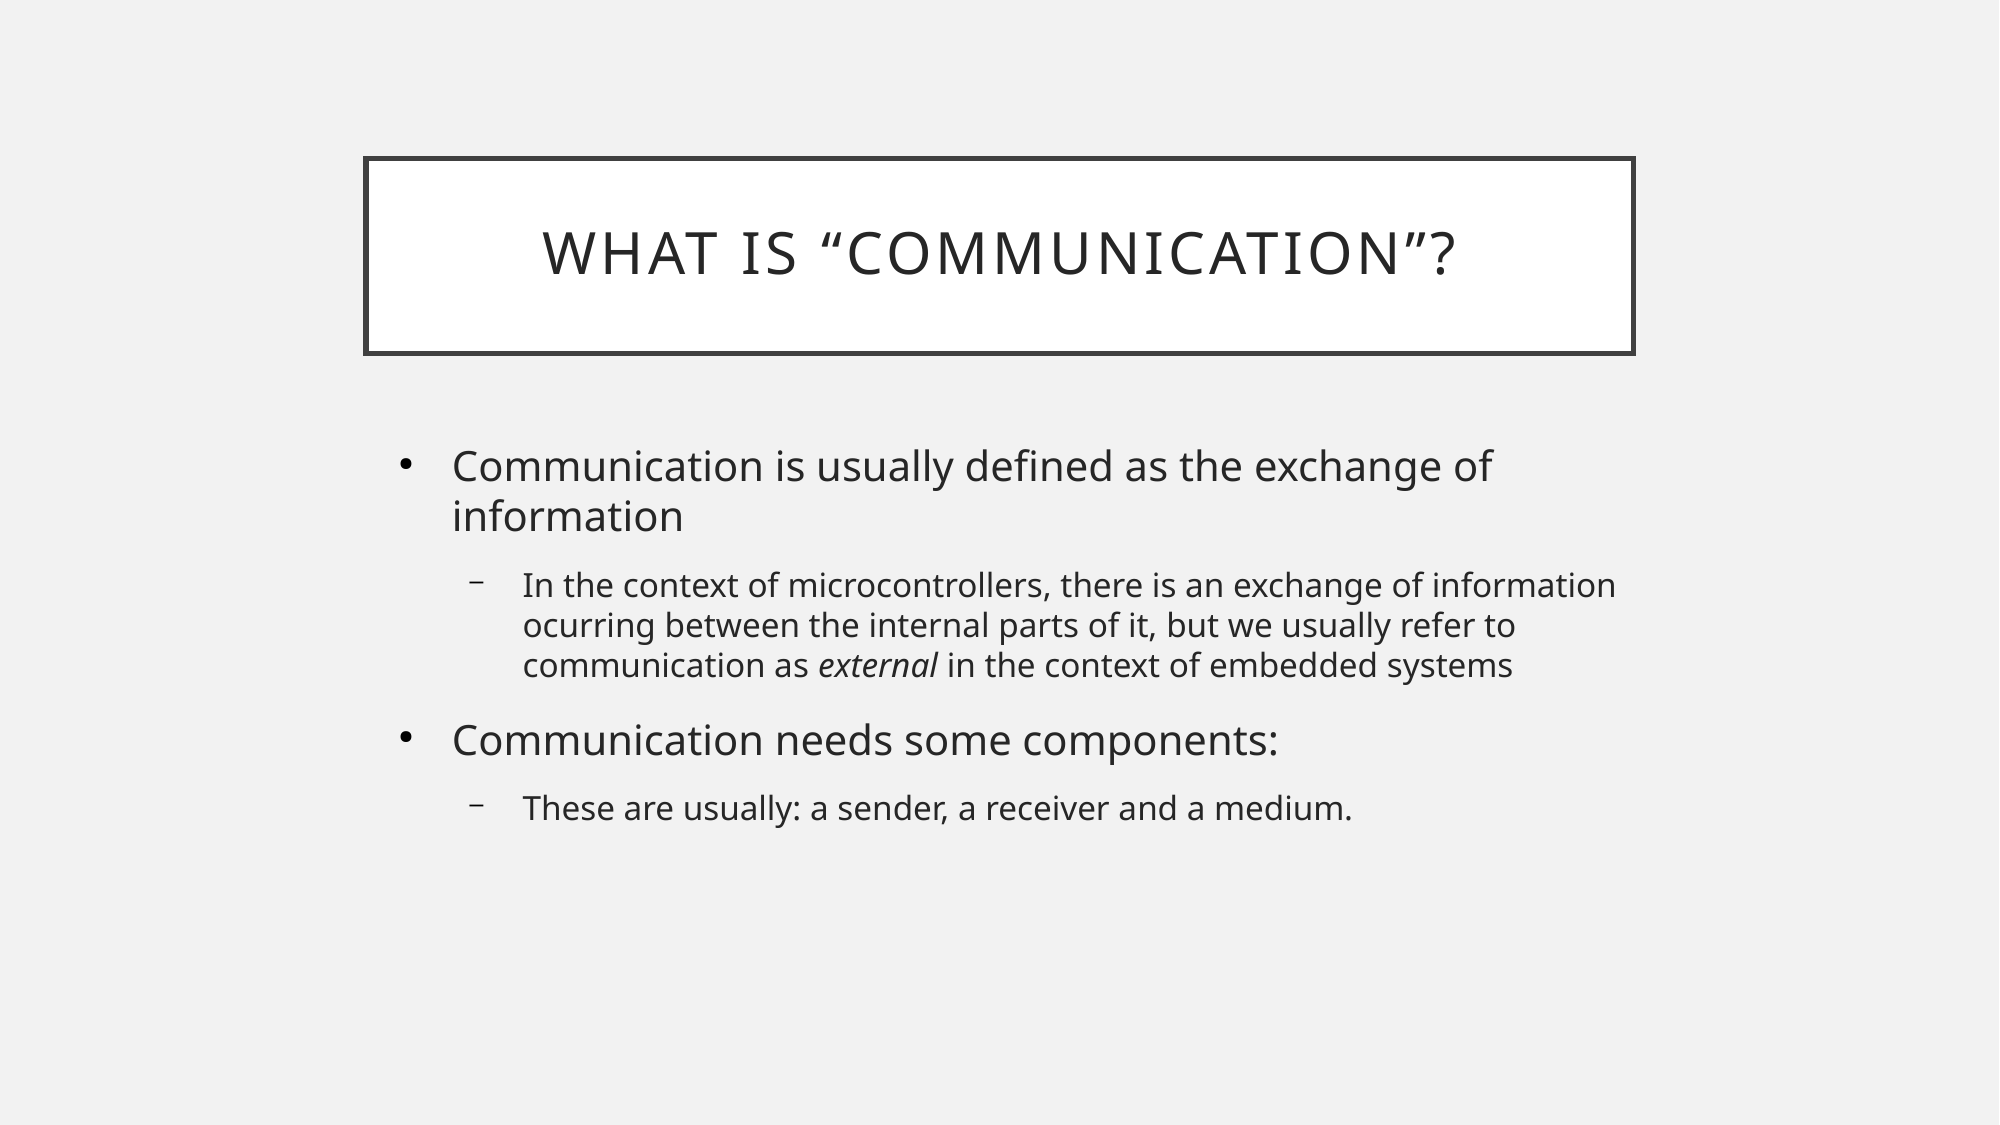

# What is “communication”?
Communication is usually defined as the exchange of information
In the context of microcontrollers, there is an exchange of information ocurring between the internal parts of it, but we usually refer to communication as external in the context of embedded systems
Communication needs some components:
These are usually: a sender, a receiver and a medium.